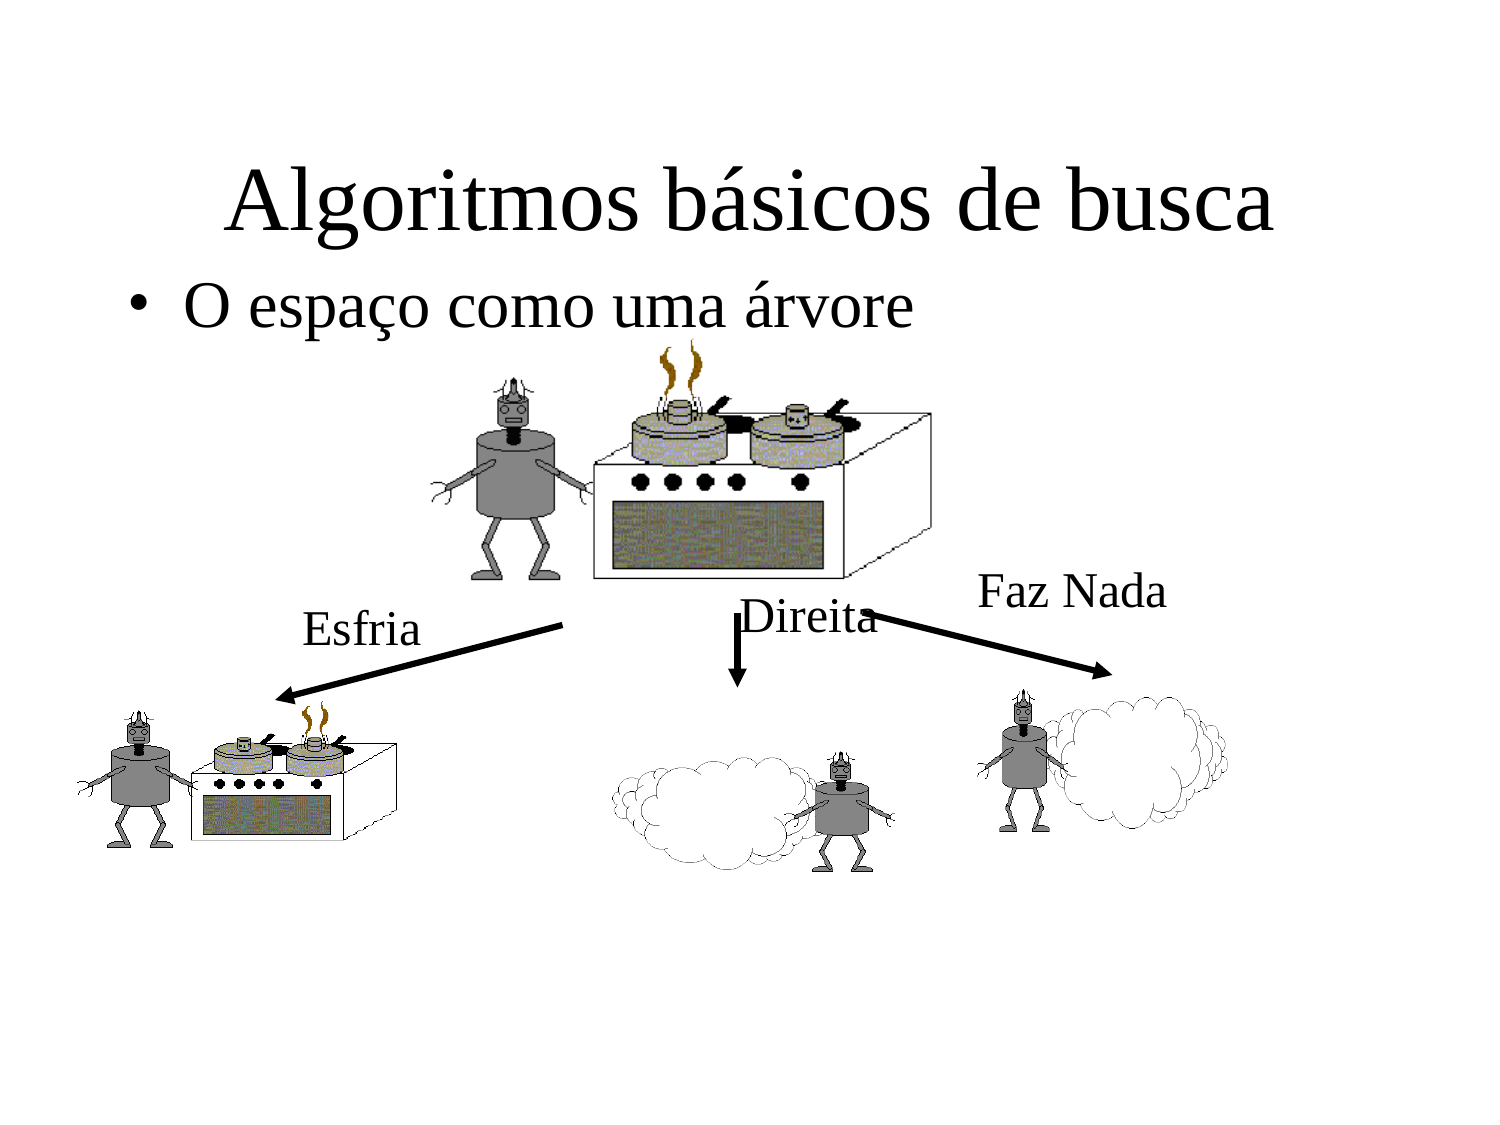

Algoritmos básicos de busca
# O espaço como uma árvore
Faz Nada
Direita
Esfria